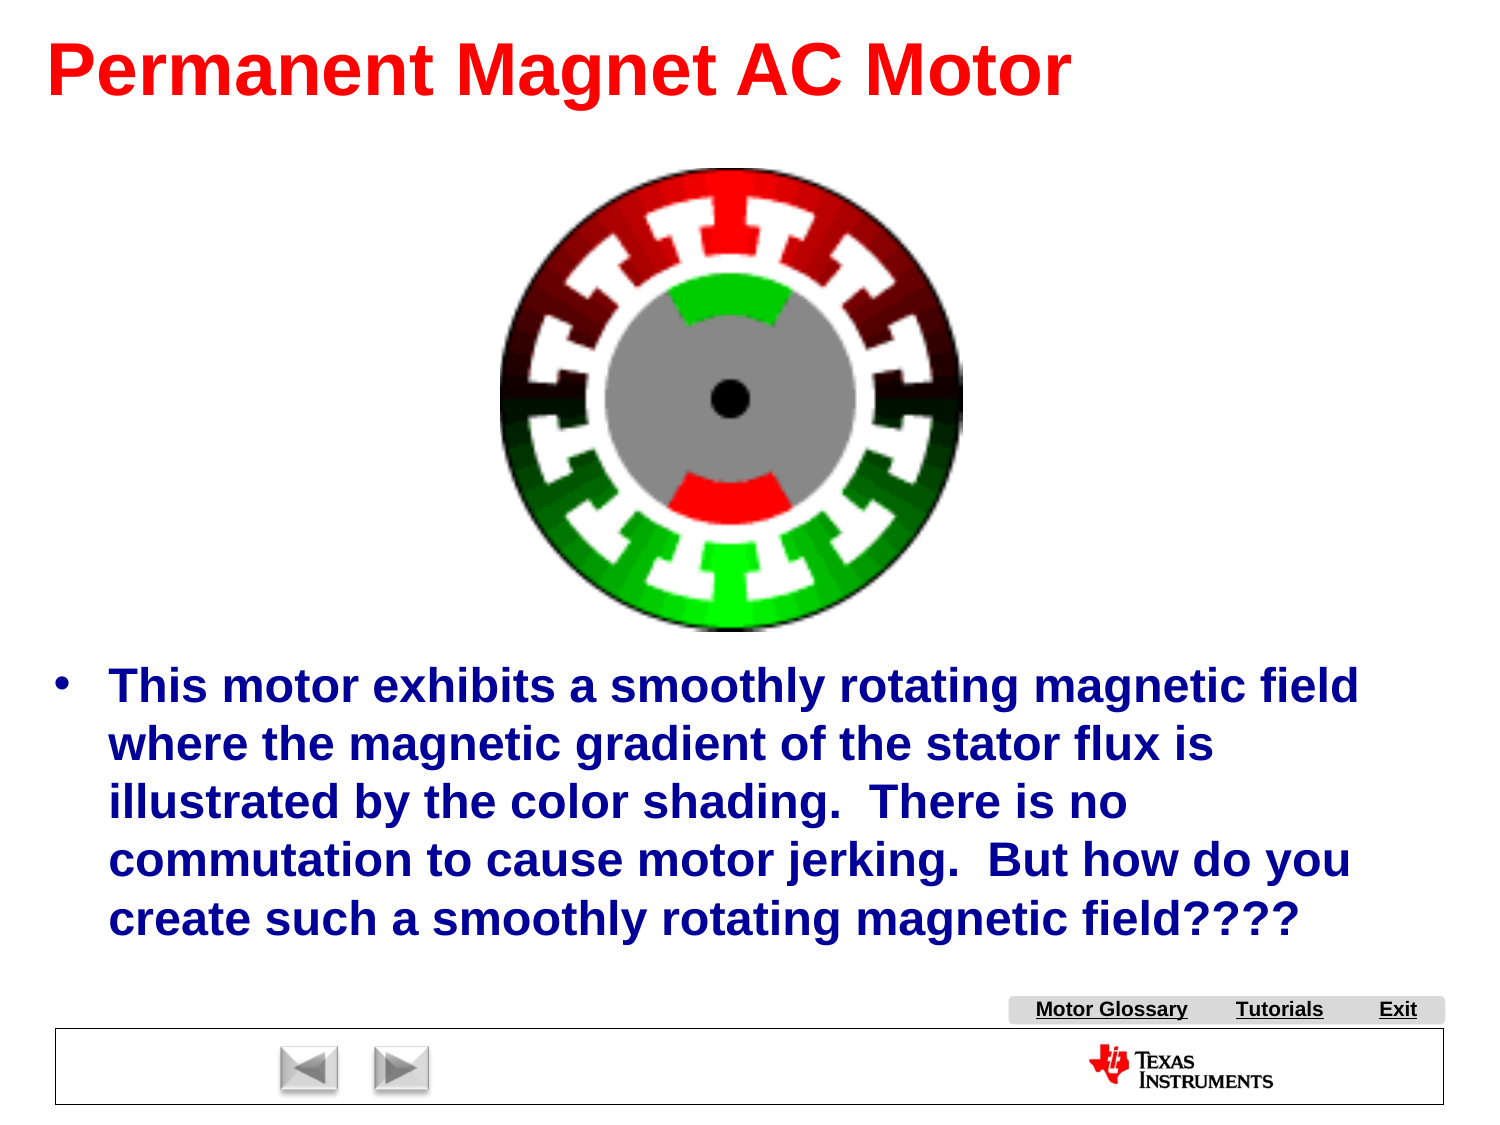

# Permanent Magnet AC Motor
This motor exhibits a smoothly rotating magnetic field where the magnetic gradient of the stator flux is illustrated by the color shading. There is no commutation to cause motor jerking. But how do you create such a smoothly rotating magnetic field????